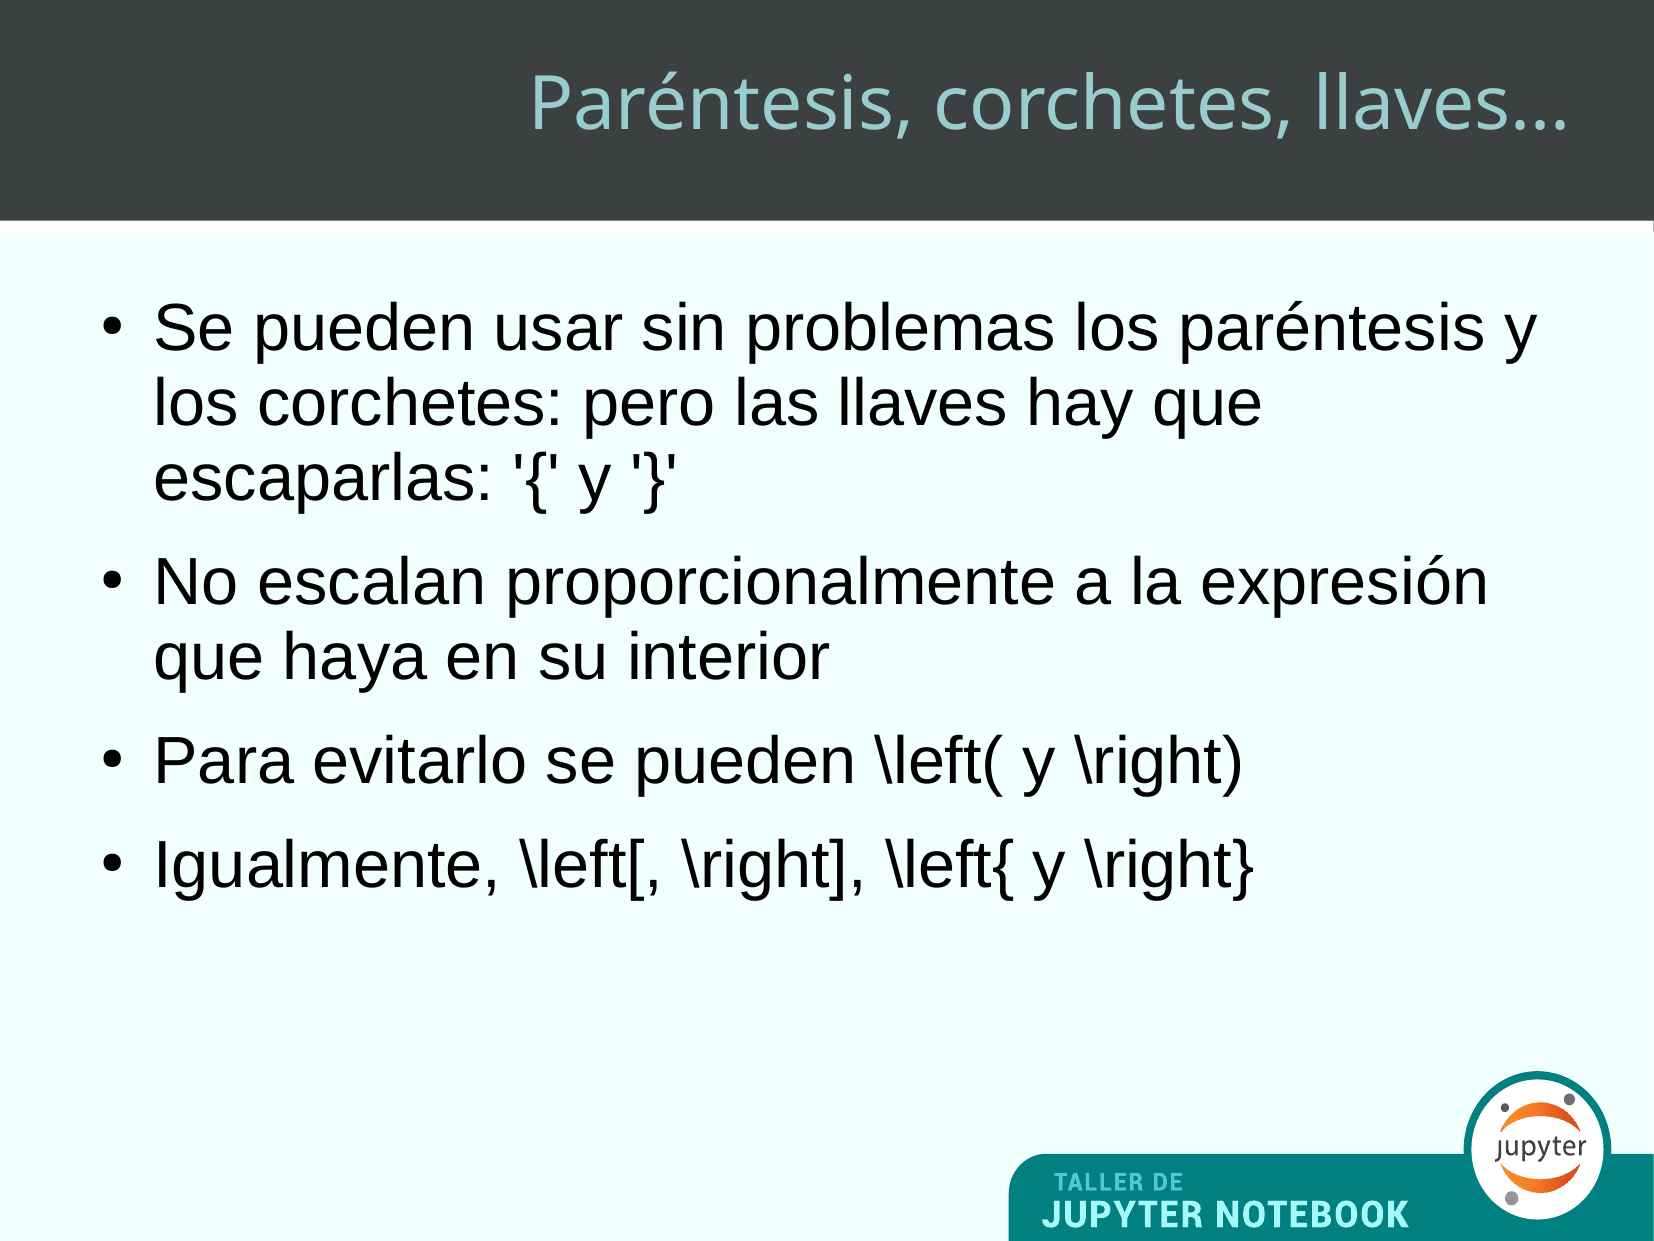

# Paréntesis, corchetes, llaves...
Se pueden usar sin problemas los paréntesis y los corchetes: pero las llaves hay que escaparlas: '{' y '}'
No escalan proporcionalmente a la expresión que haya en su interior
Para evitarlo se pueden \left( y \right)
Igualmente, \left[, \right], \left{ y \right}